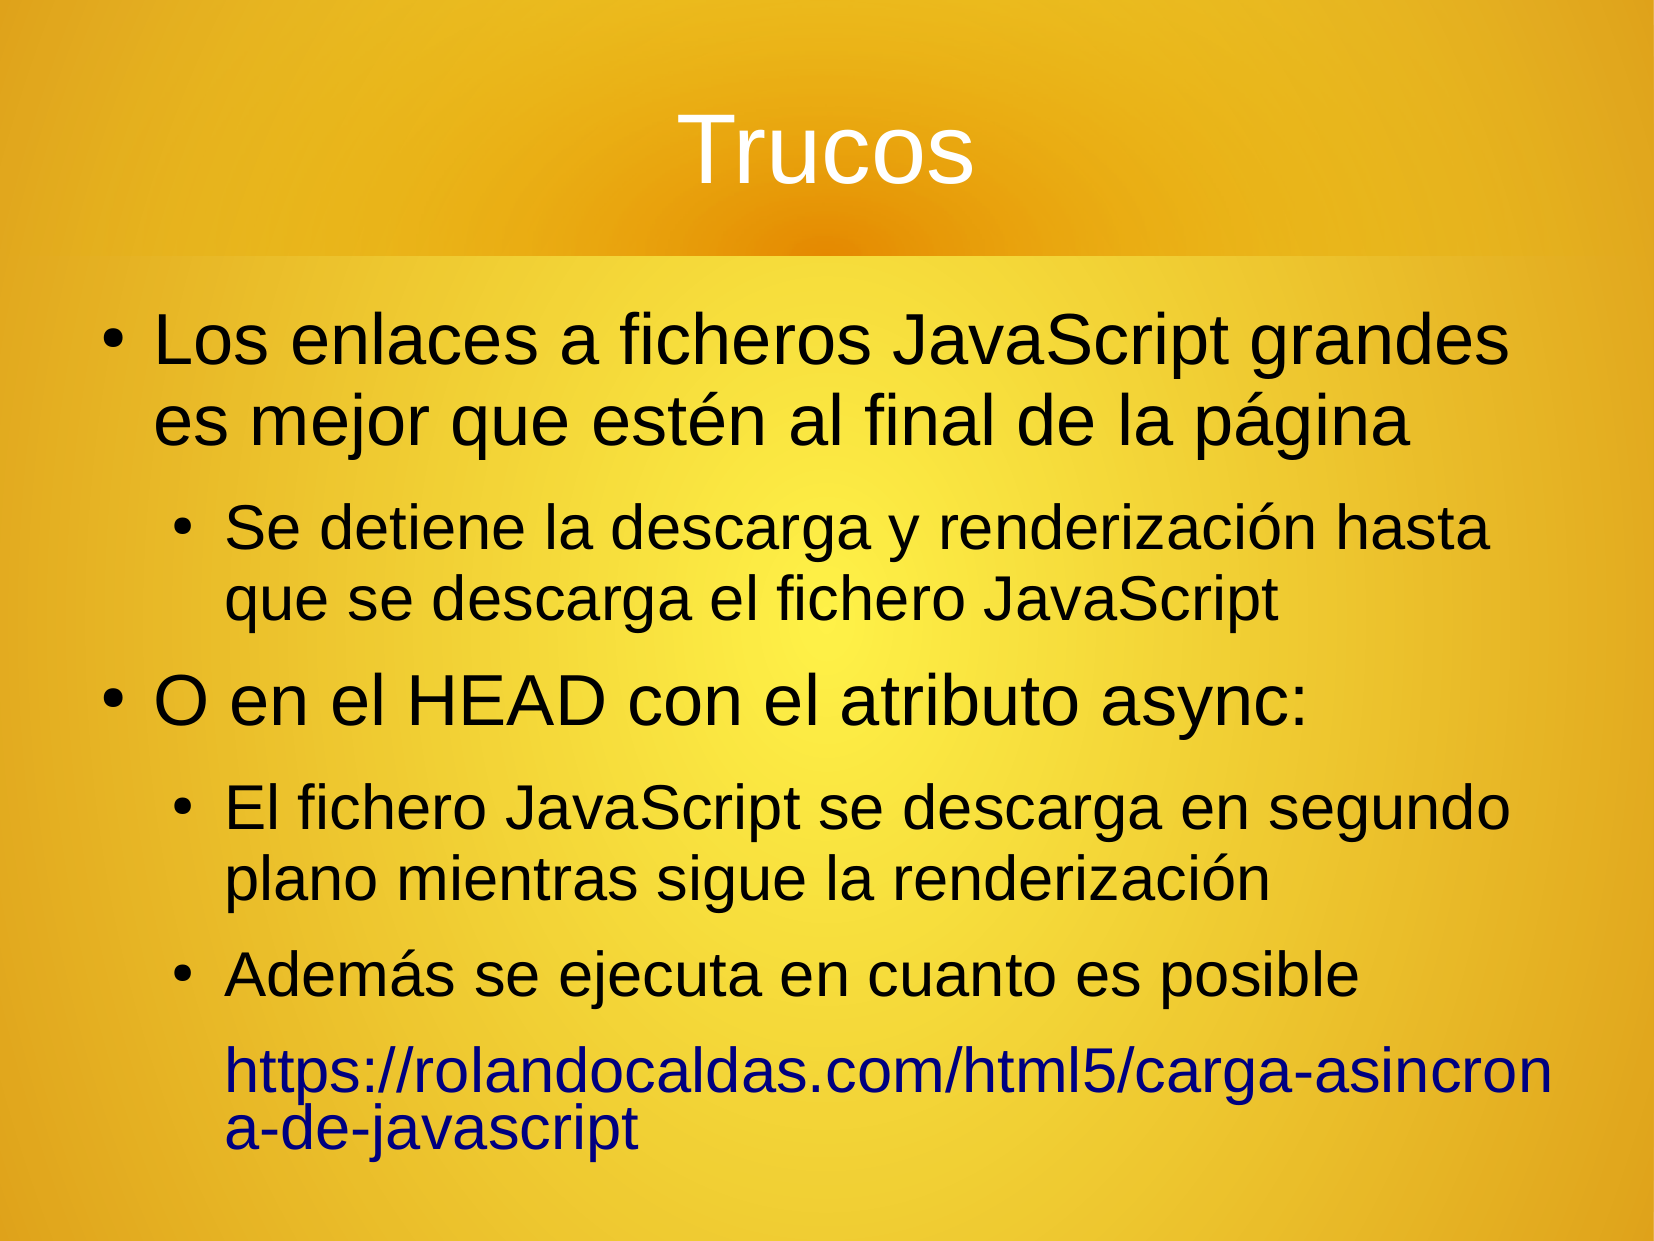

# Trucos
Los enlaces a ficheros JavaScript grandes es mejor que estén al final de la página
Se detiene la descarga y renderización hasta que se descarga el fichero JavaScript
O en el HEAD con el atributo async:
El fichero JavaScript se descarga en segundo plano mientras sigue la renderización
Además se ejecuta en cuanto es posible
https://rolandocaldas.com/html5/carga-asincrona-de-javascript